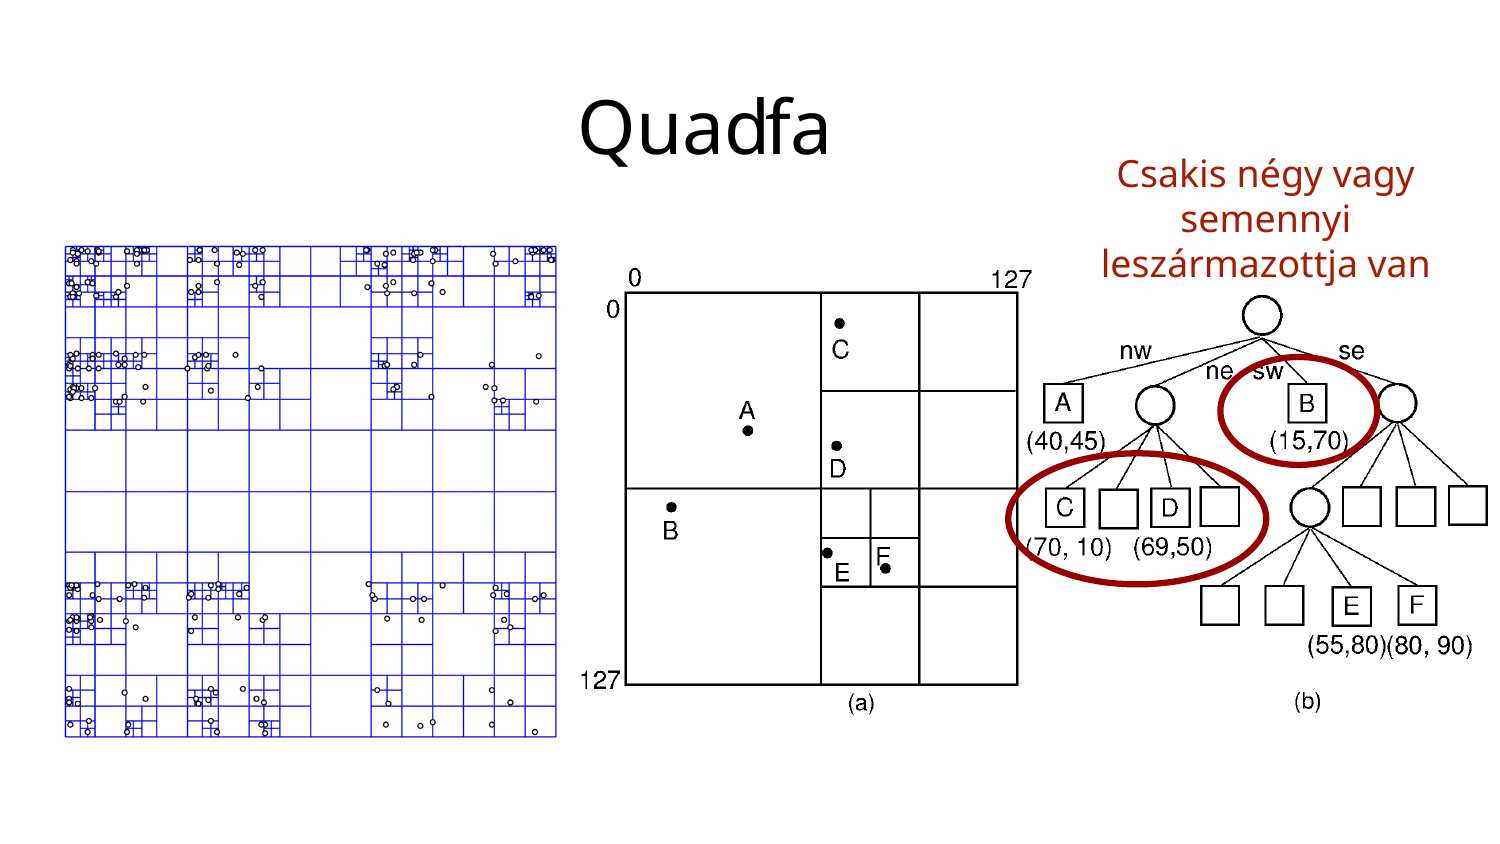

Quad
fa
Csakis négy vagy semennyi leszármazottja van